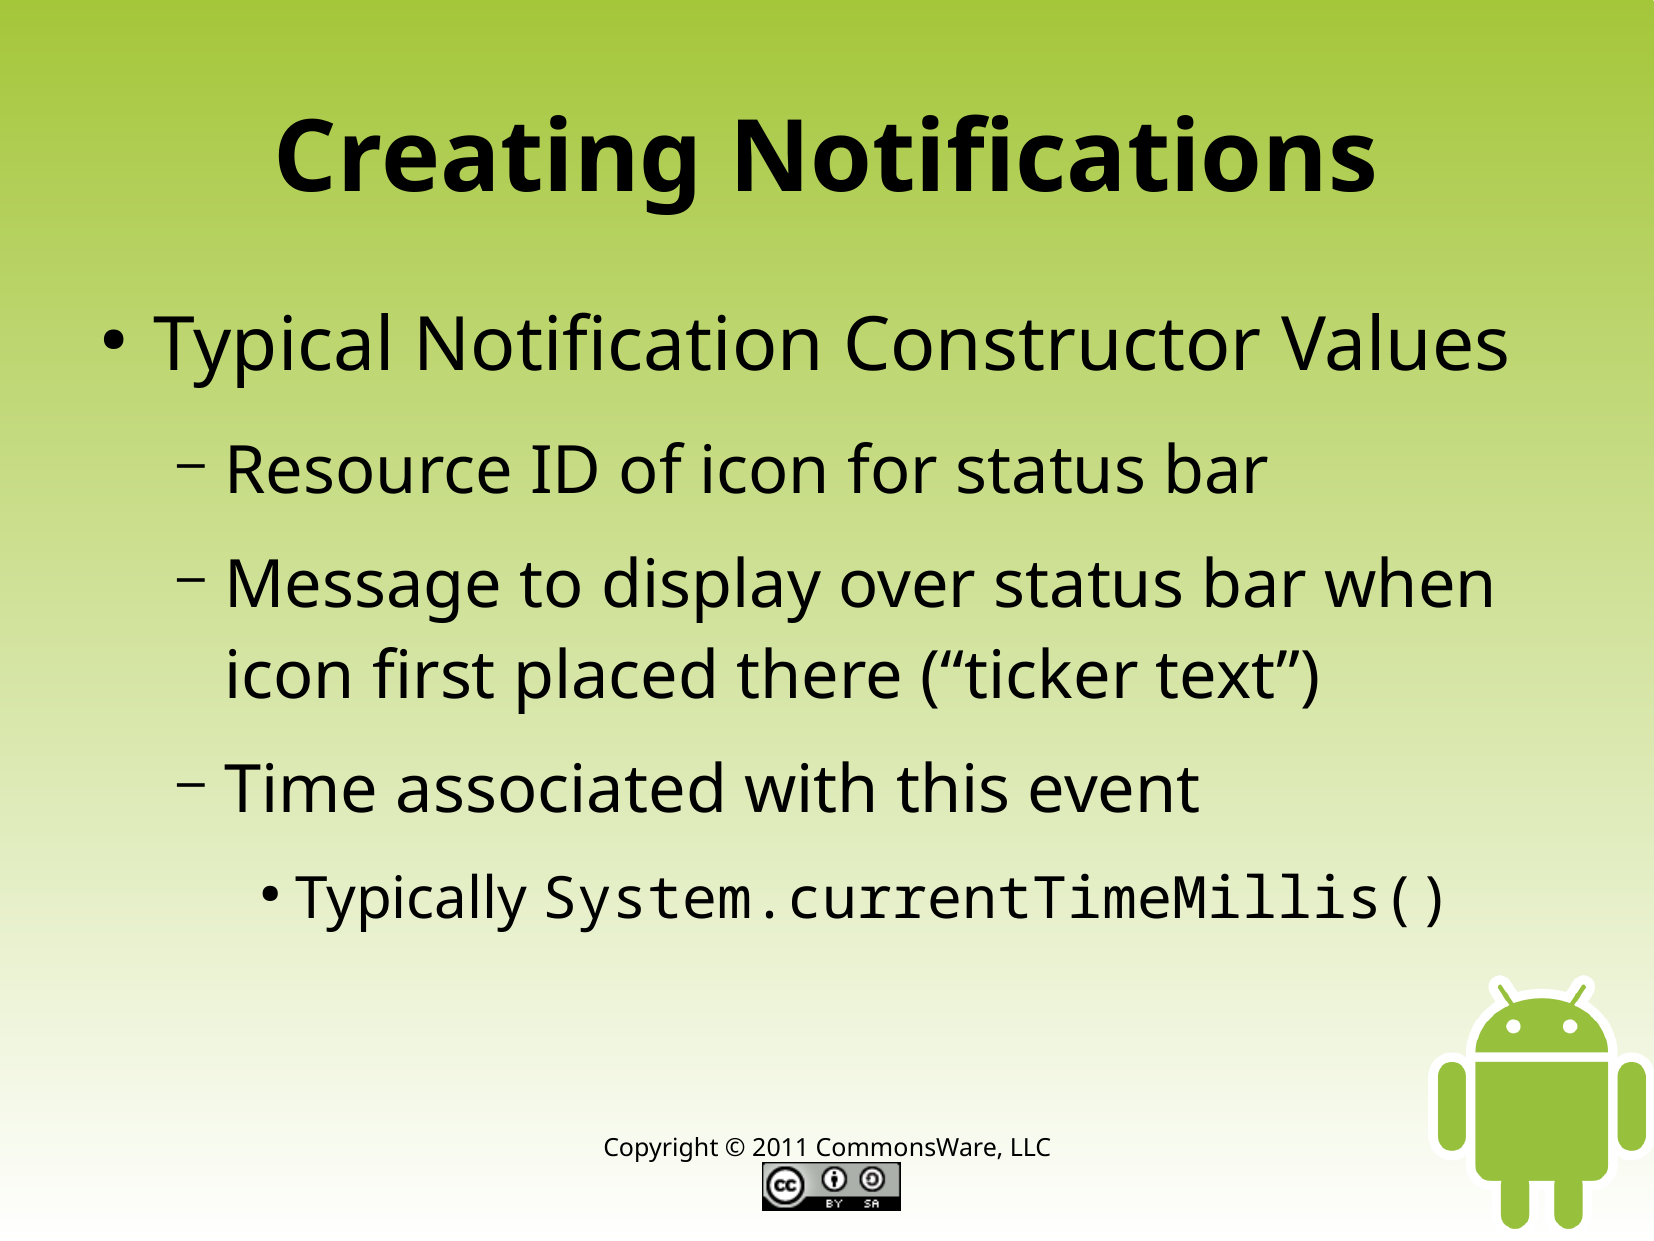

# Creating Notifications
Typical Notification Constructor Values
Resource ID of icon for status bar
Message to display over status bar when icon first placed there (“ticker text”)
Time associated with this event
Typically System.currentTimeMillis()